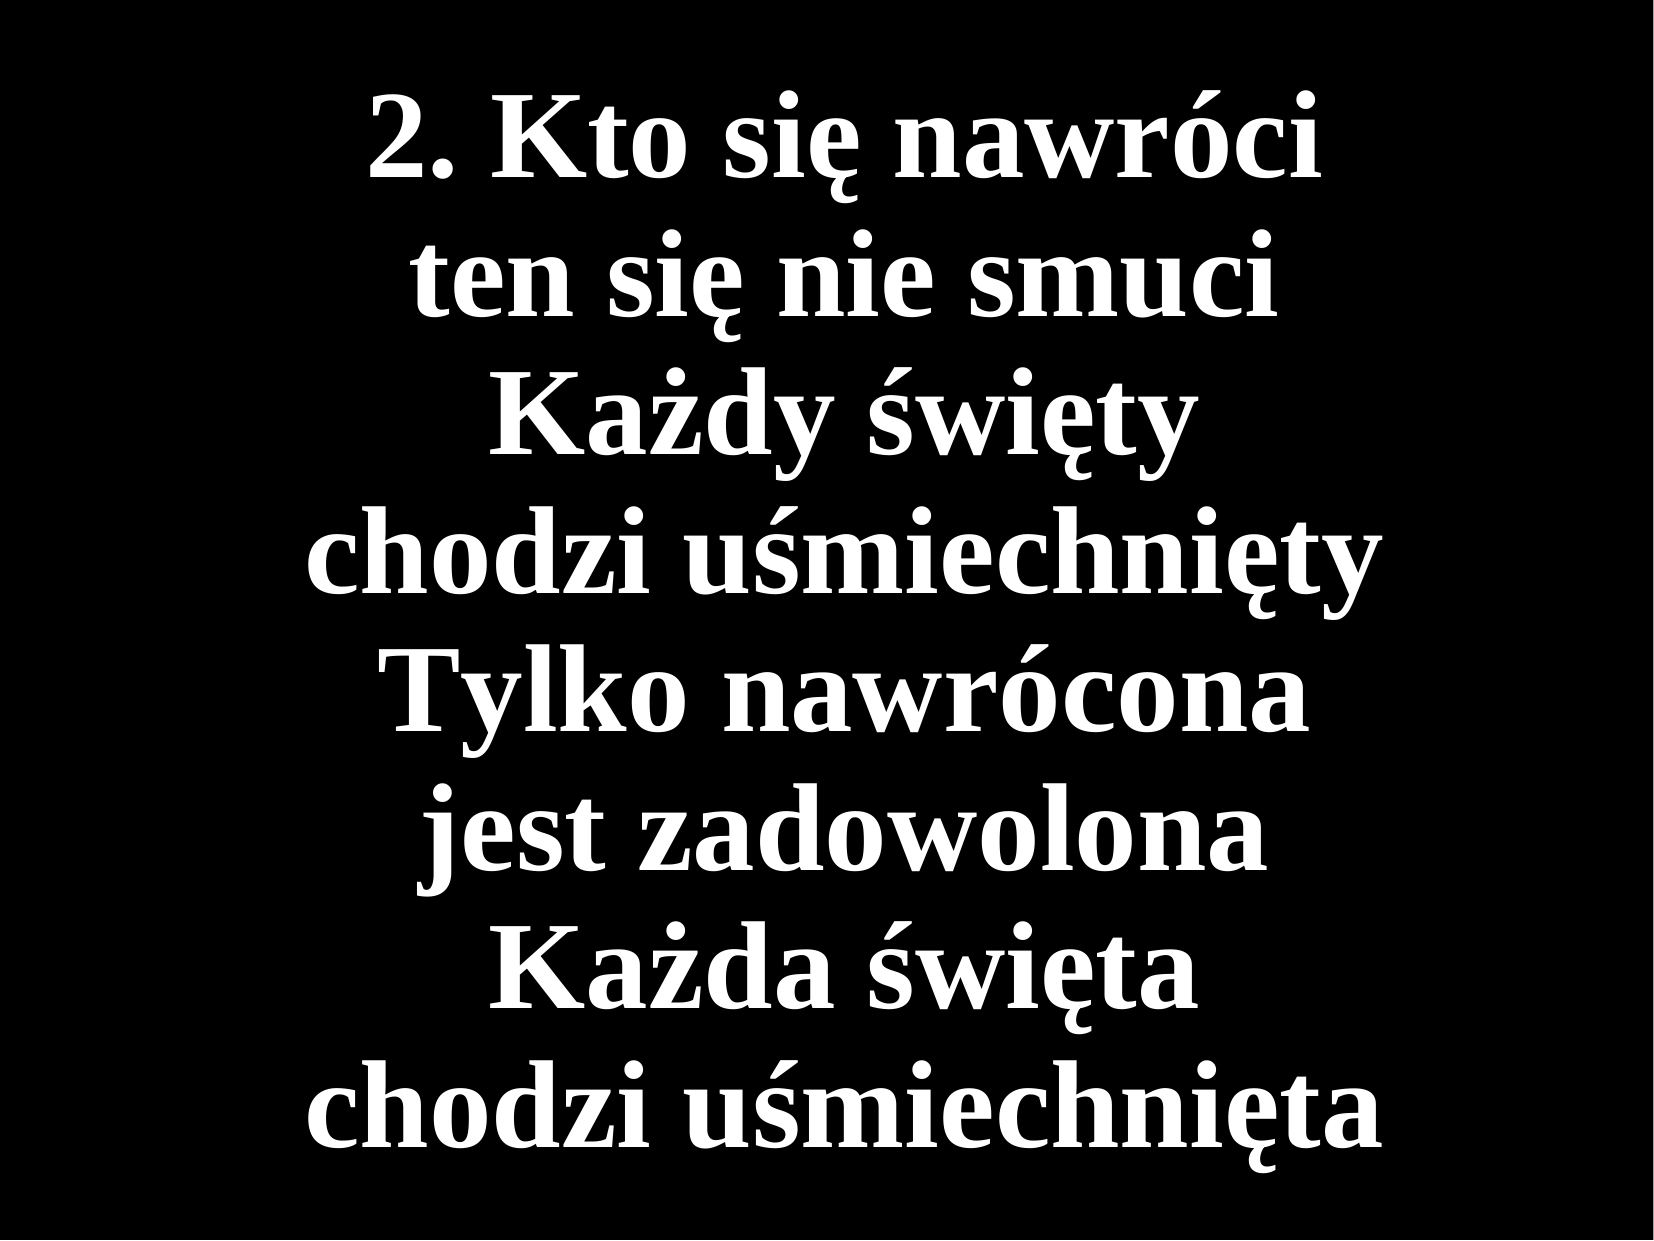

# 2. Kto się nawróci
ten się nie smuci
Każdy święty
chodzi uśmiechnięty
Tylko nawrócona
jest zadowolona
Każda święta
chodzi uśmiechnięta